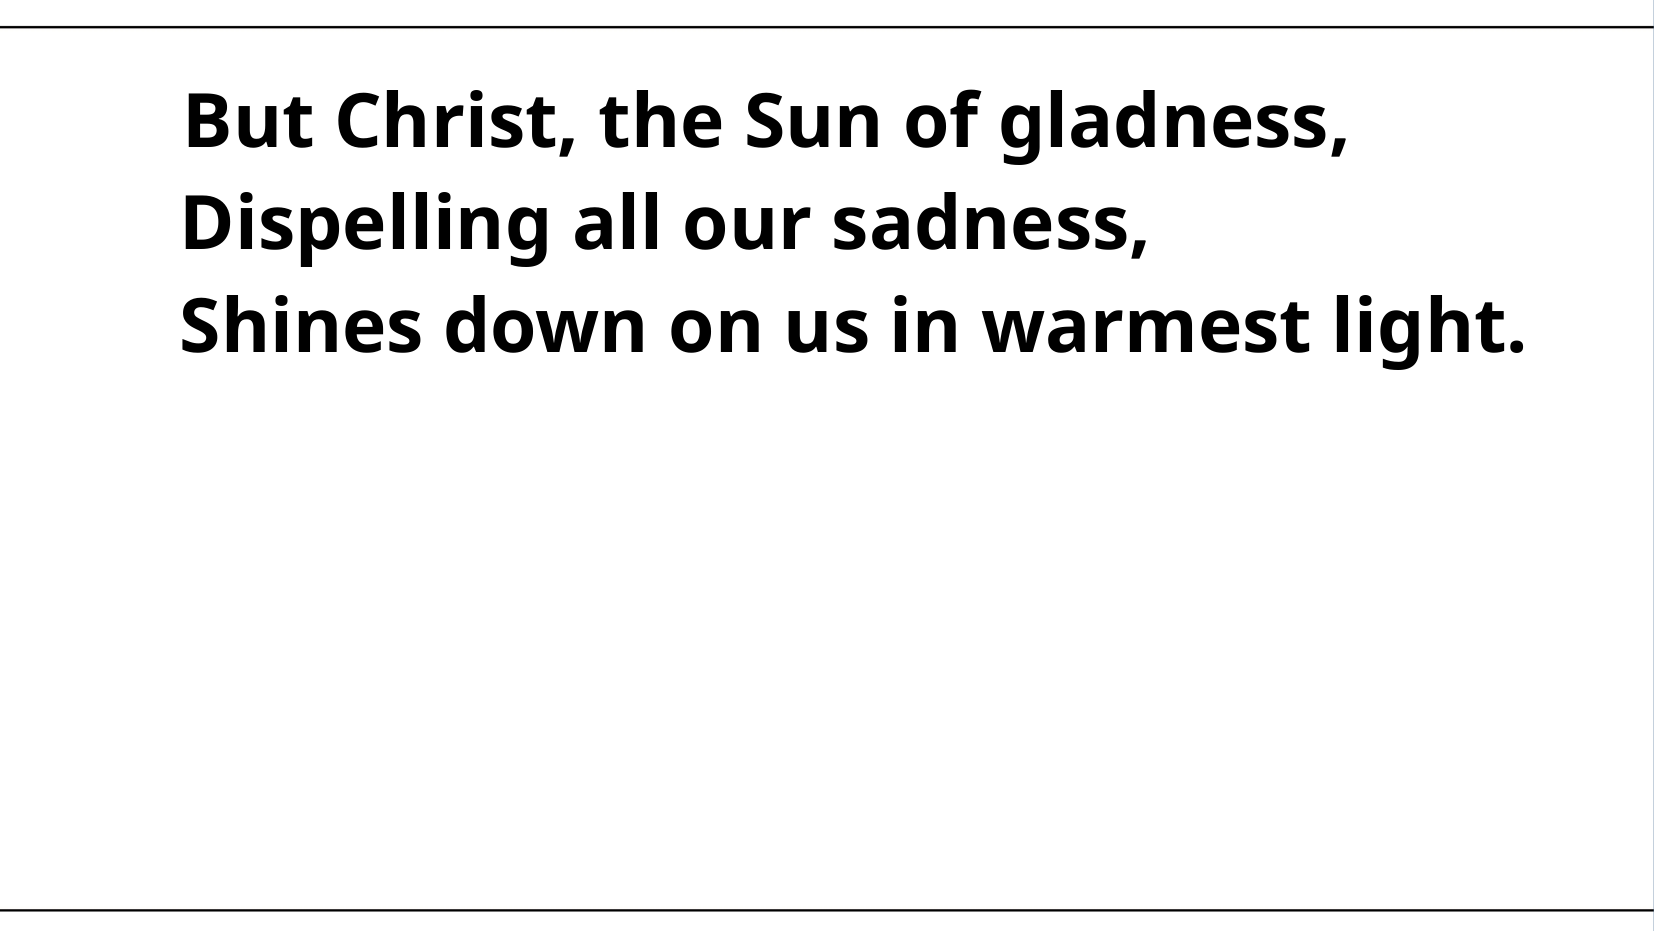

But Christ, the Sun of gladness,
Dispelling all our sadness,
Shines down on us in warmest light.